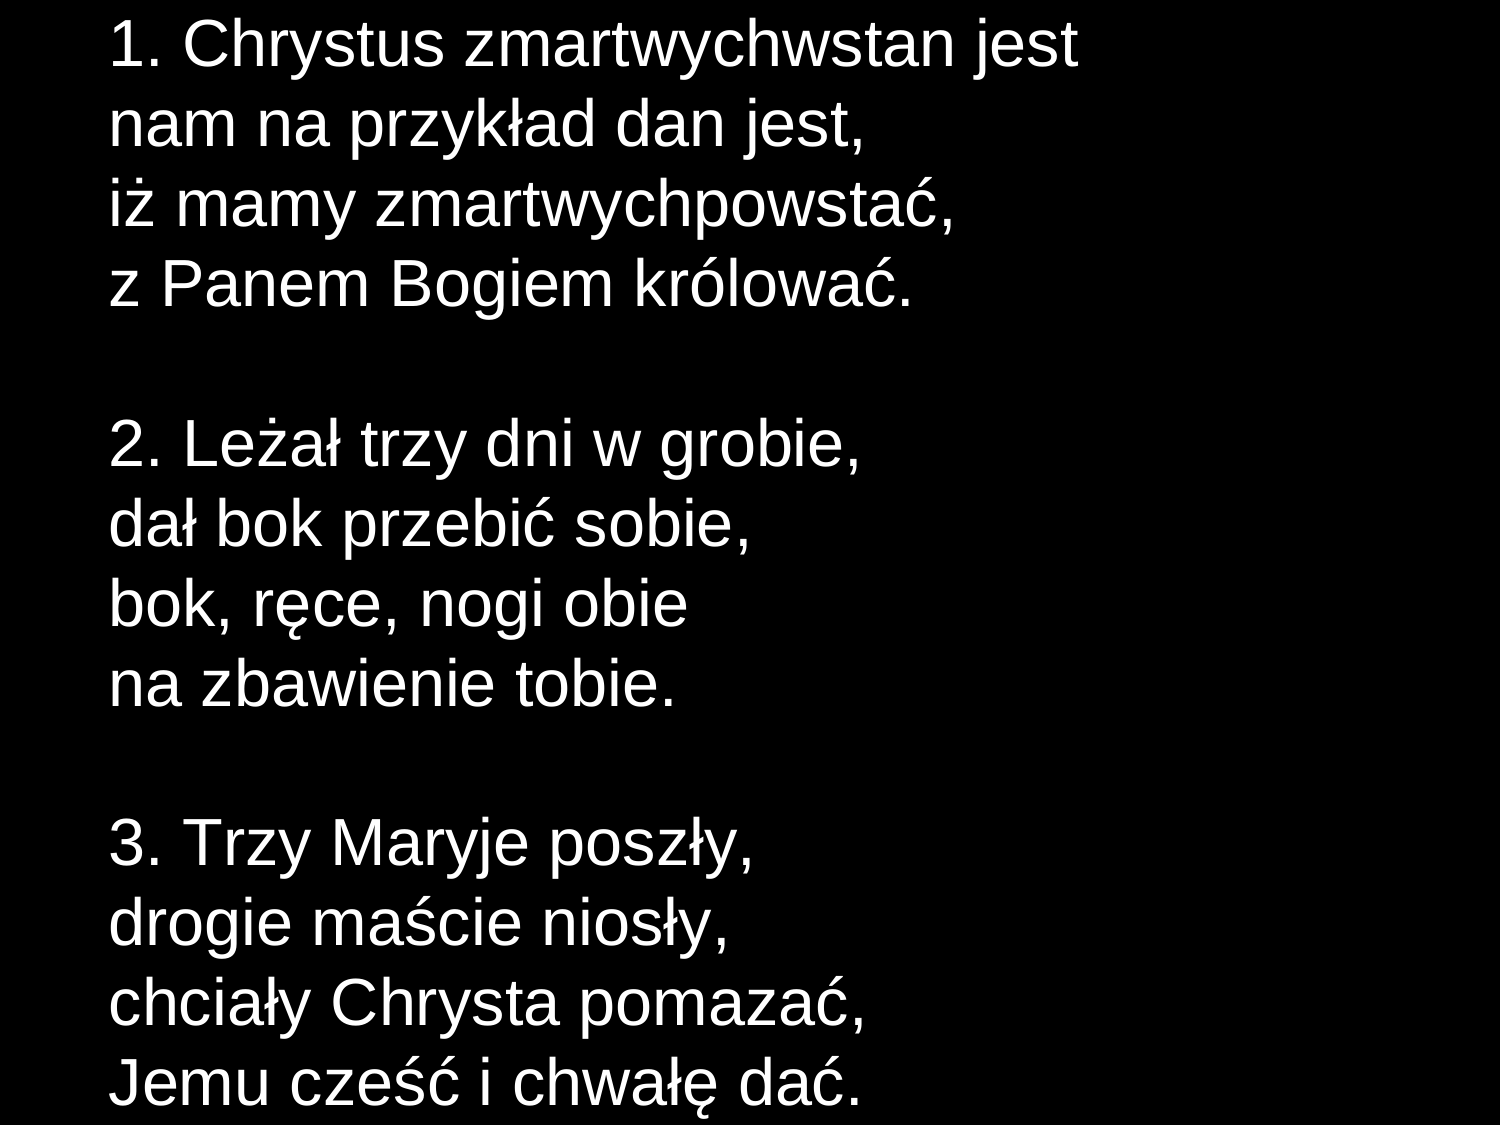

﻿1. Chrystus zmartwychwstan jest
nam na przykład dan jest,
iż mamy zmartwychpowstać,
z Panem Bogiem królować.
2. Leżał trzy dni w grobie,
dał bok przebić sobie,
bok, ręce, nogi obie
na zbawienie tobie.
3. Trzy Maryje poszły,
drogie maście niosły,
chciały Chrysta pomazać,
Jemu cześć i chwałę dać.